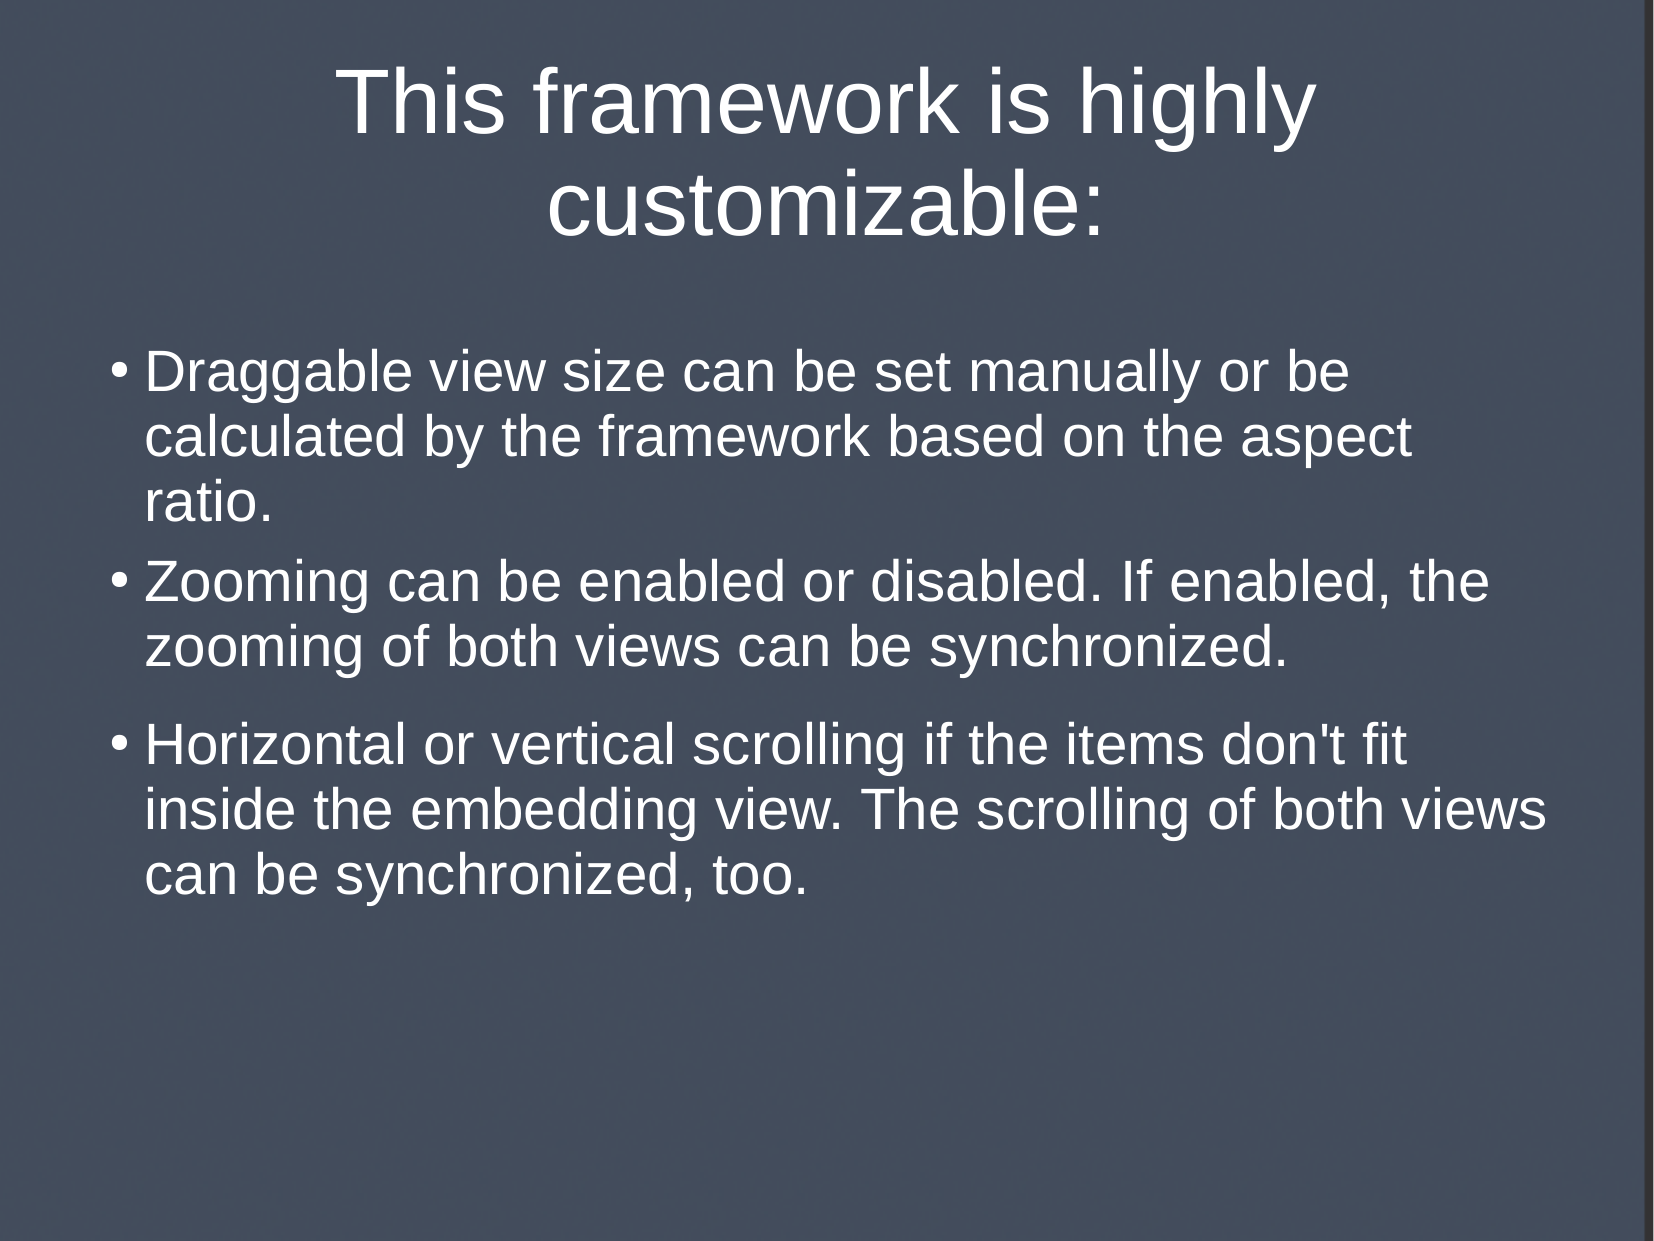

# This framework is highly customizable:
| Draggable view size can be set manually or be calculated by the framework based on the aspect ratio. |
| --- |
| Zooming can be enabled or disabled. If enabled, the zooming of both views can be synchronized. |
| Horizontal or vertical scrolling if the items don't fit inside the embedding view. The scrolling of both views can be synchronized, too. |
| |
| |